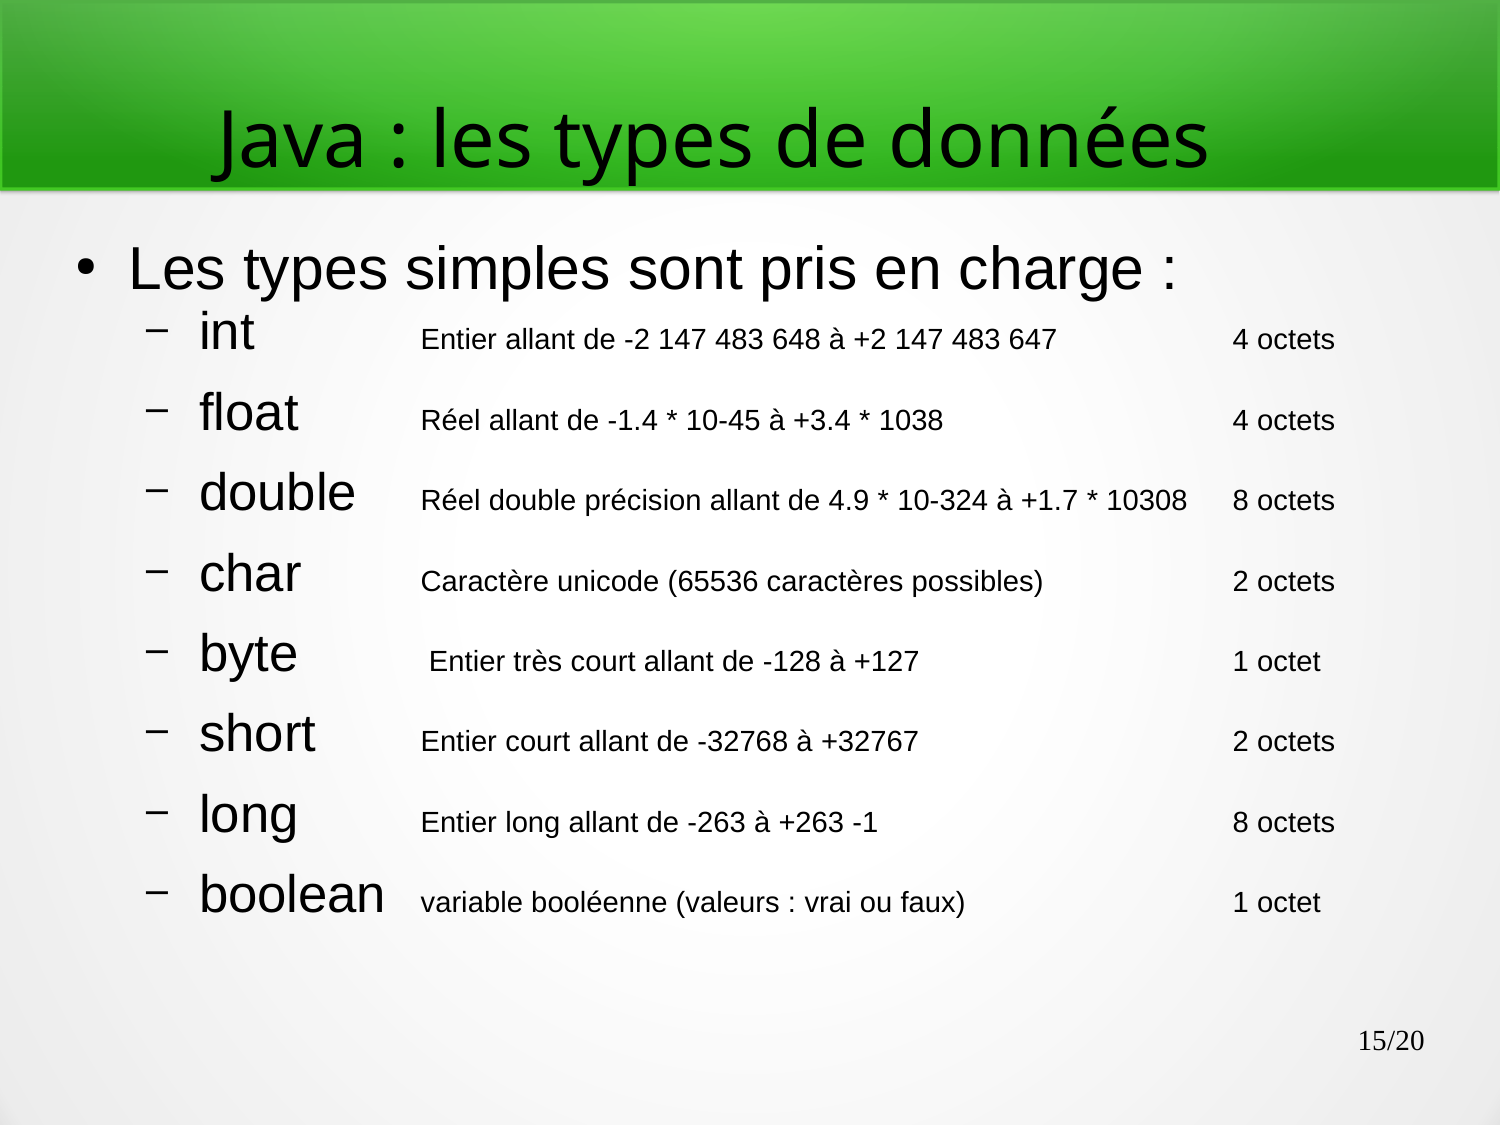

Java : les types de données
# Les types simples sont pris en charge :
int			Entier allant de -2 147 483 648 à +2 147 483 647			4 octets
float		Réel allant de -1.4 * 10-45 à +3.4 * 1038 				4 octets
double	Réel double précision allant de 4.9 * 10-324 à +1.7 * 10308 	8 octets
char		Caractère unicode (65536 caractères possibles) 			2 octets
byte		 Entier très court allant de -128 à +127 					1 octet
short		Entier court allant de -32768 à +32767 					2 octets
long		Entier long allant de -263 à +263 -1 					8 octets
boolean	variable booléenne (valeurs : vrai ou faux) 				1 octet
15